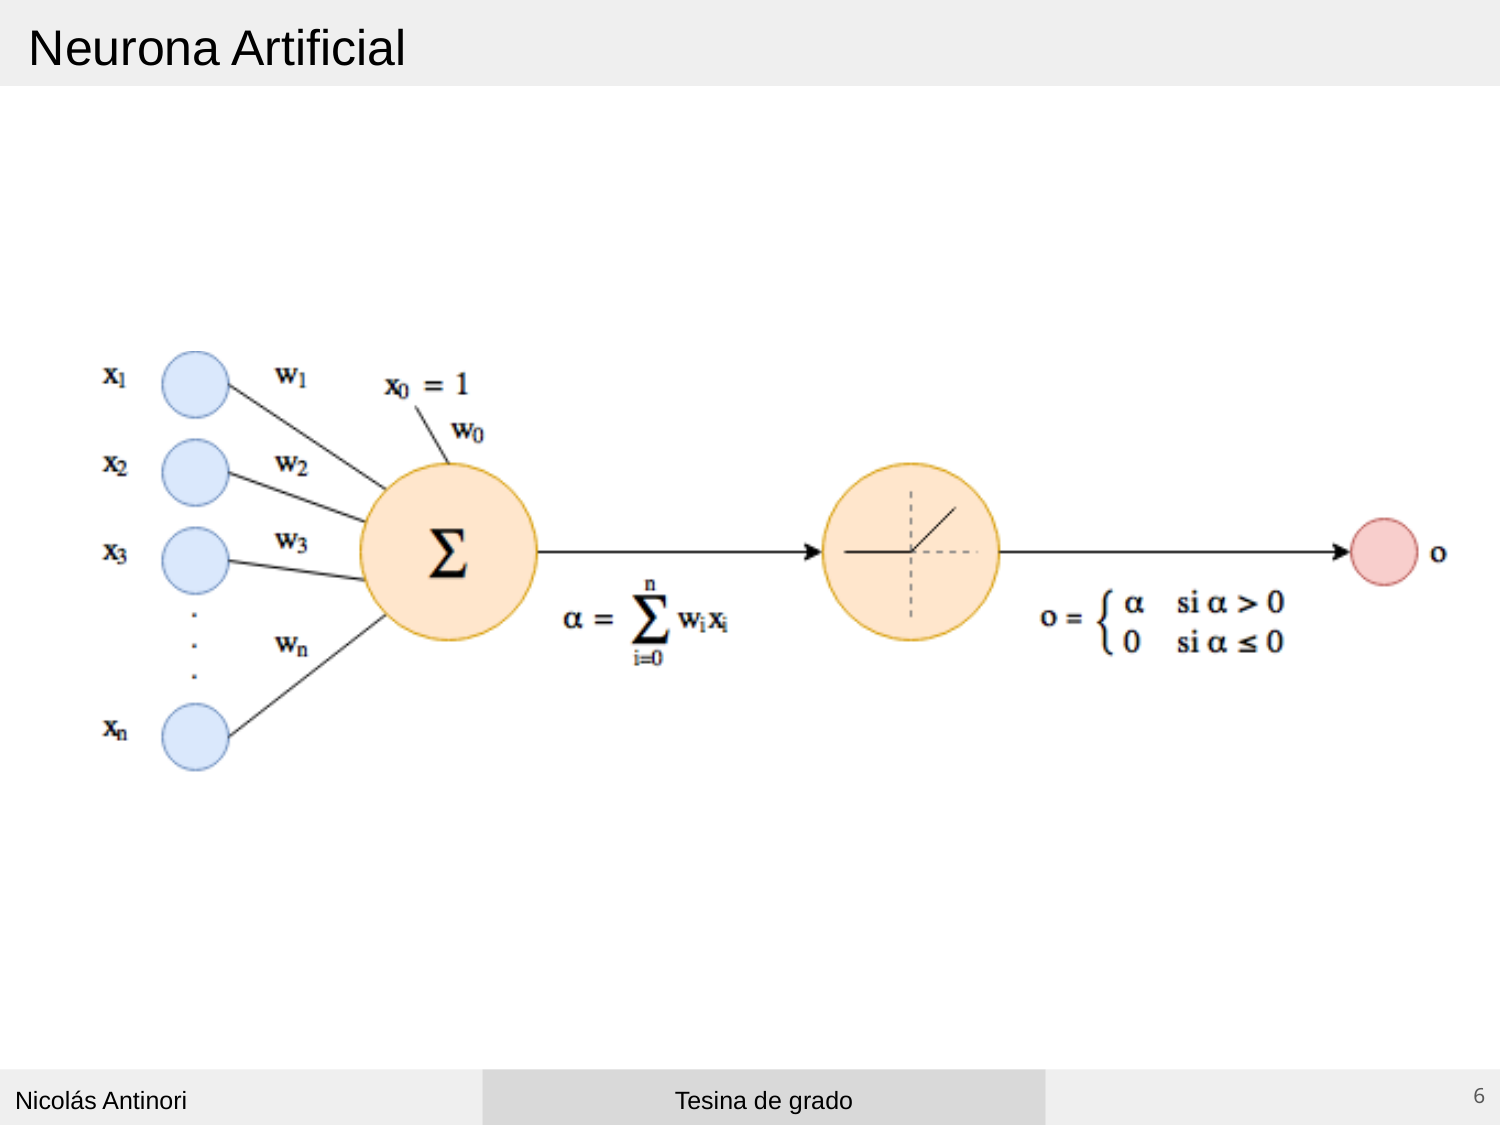

Neurona Artificial
Nicolás Antinori
Tesina de grado